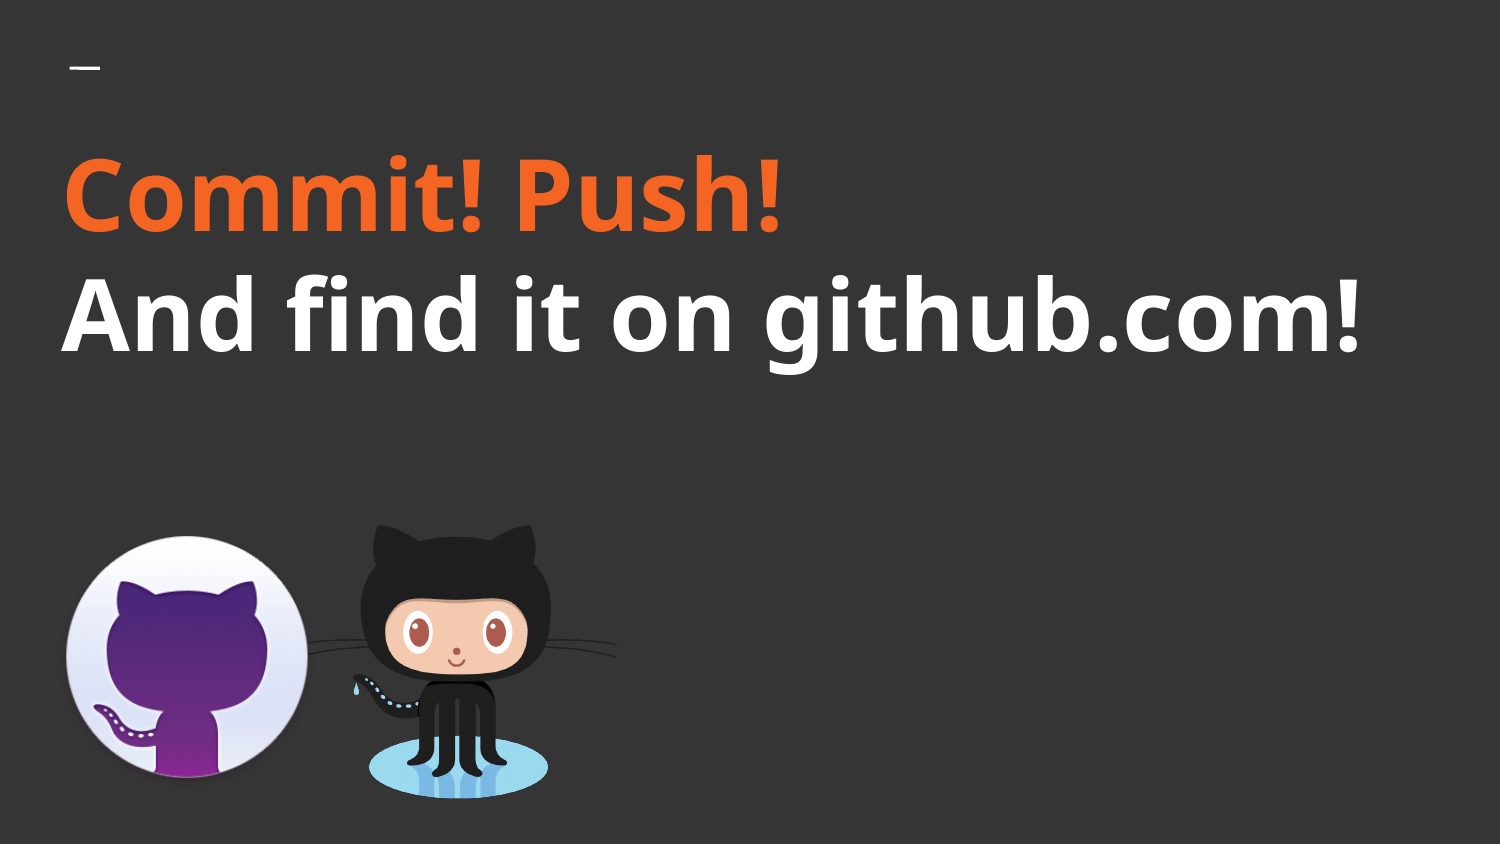

# Commit! Push! And find it on github.com!